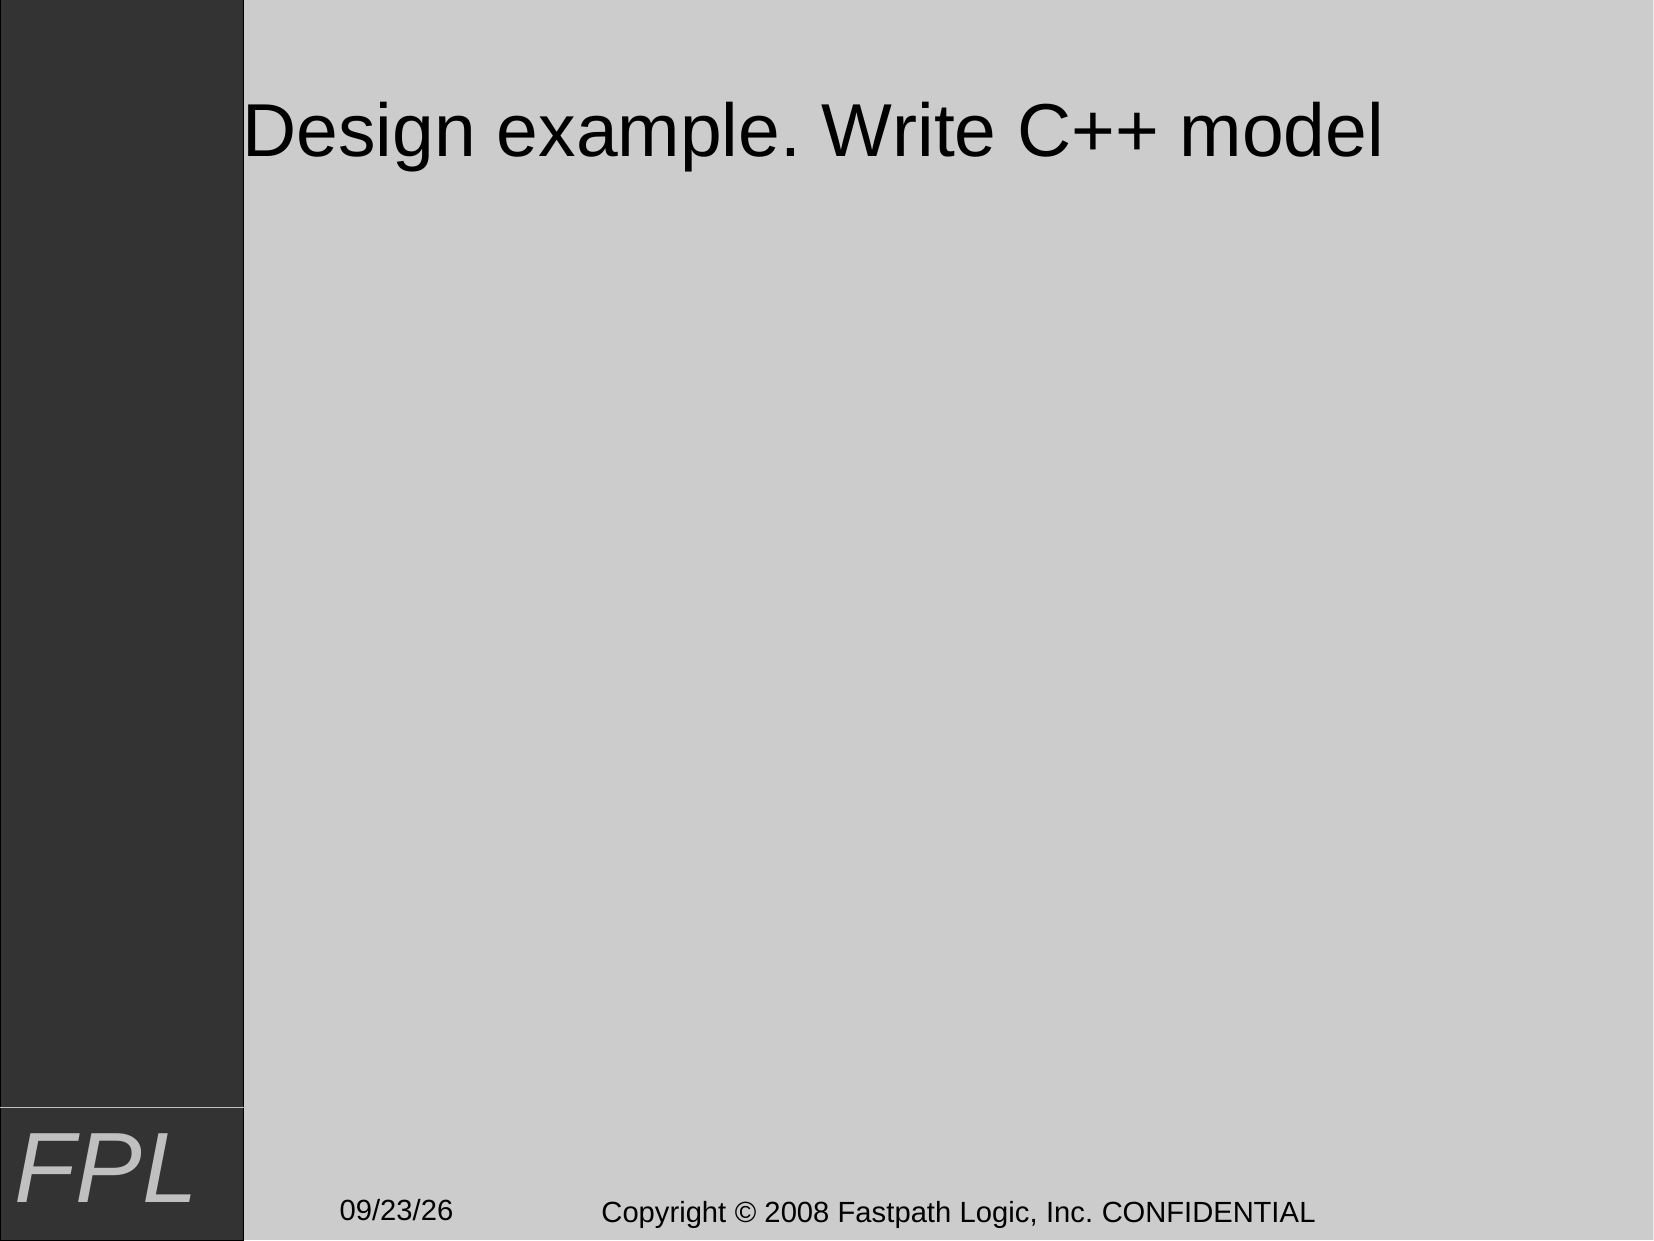

# Design example. Write C++ model
Copyright Fastpath Logic Inc. @2007